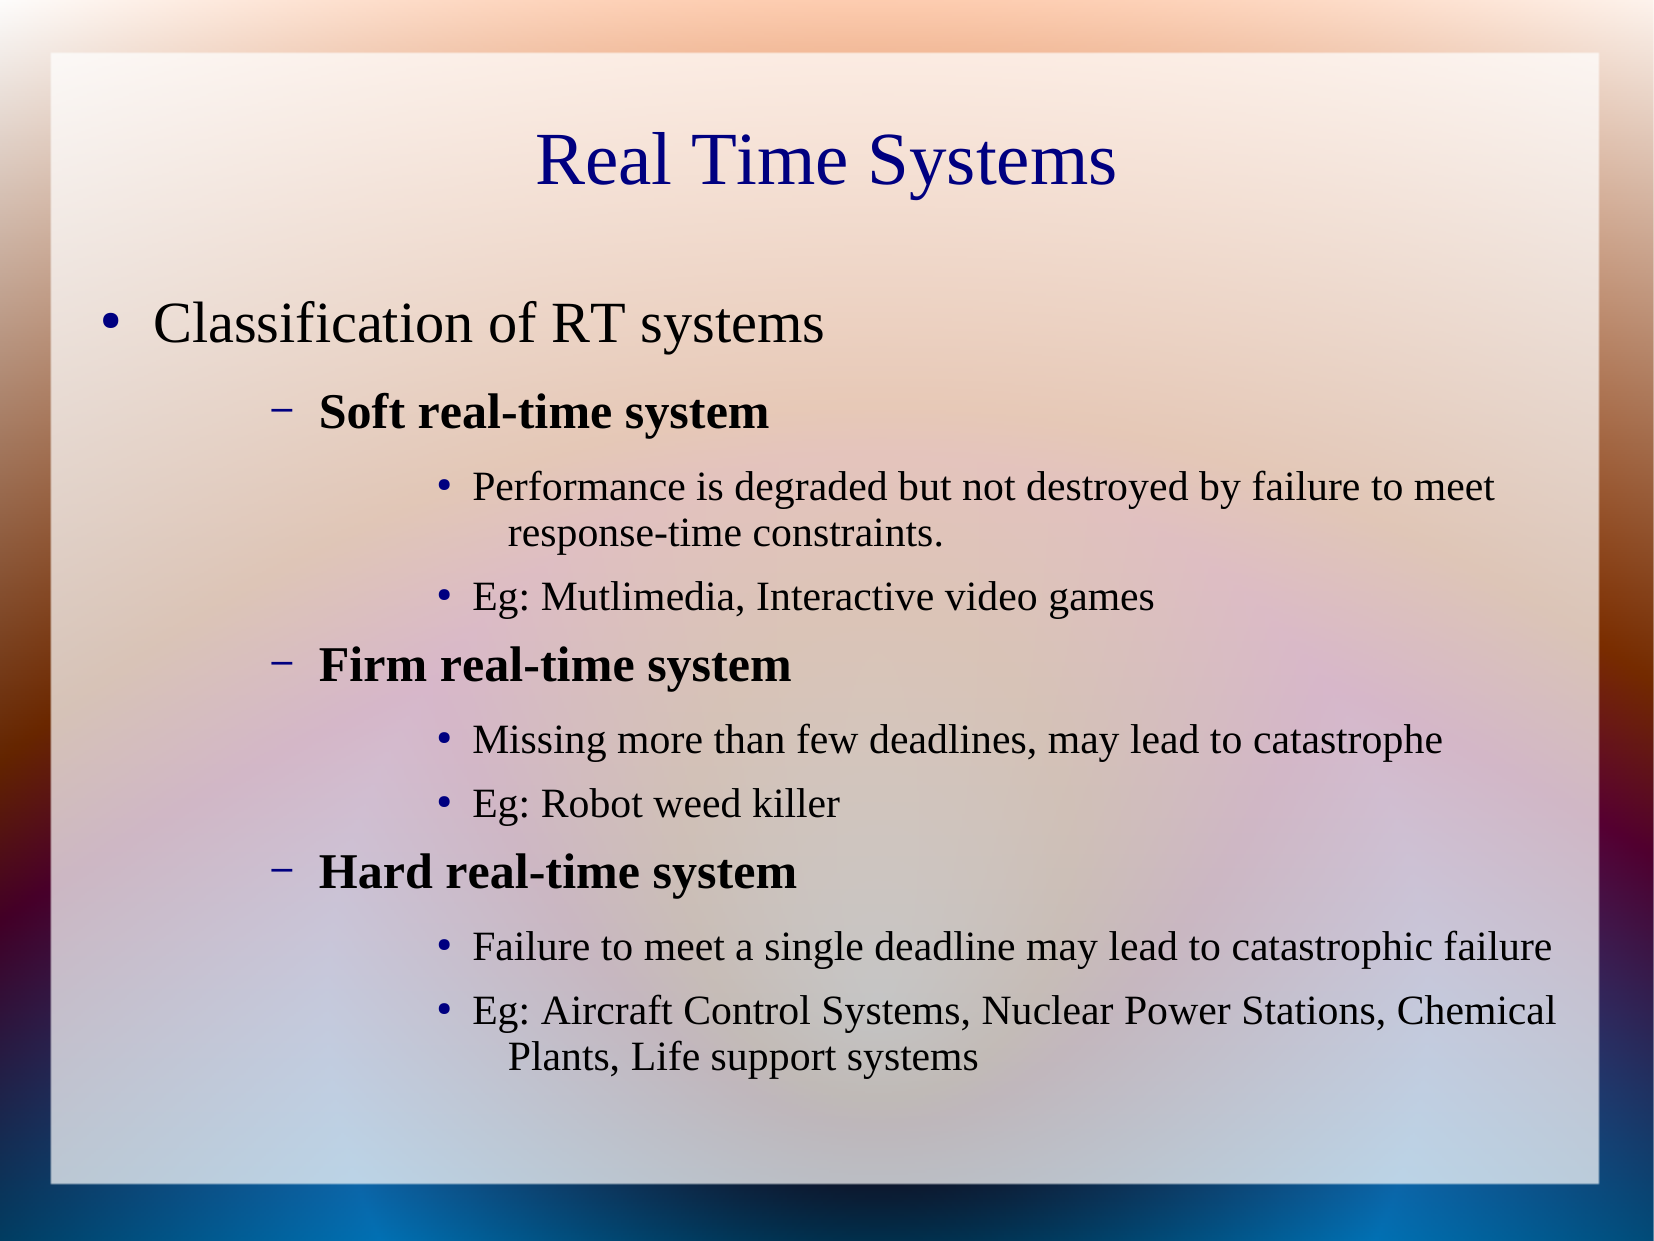

# Real Time Systems
Classification of RT systems
Soft real-time system
Performance is degraded but not destroyed by failure to meet response-time constraints.
Eg: Mutlimedia, Interactive video games
Firm real-time system
Missing more than few deadlines, may lead to catastrophe
Eg: Robot weed killer
Hard real-time system
Failure to meet a single deadline may lead to catastrophic failure
Eg: Aircraft Control Systems, Nuclear Power Stations, Chemical Plants, Life support systems